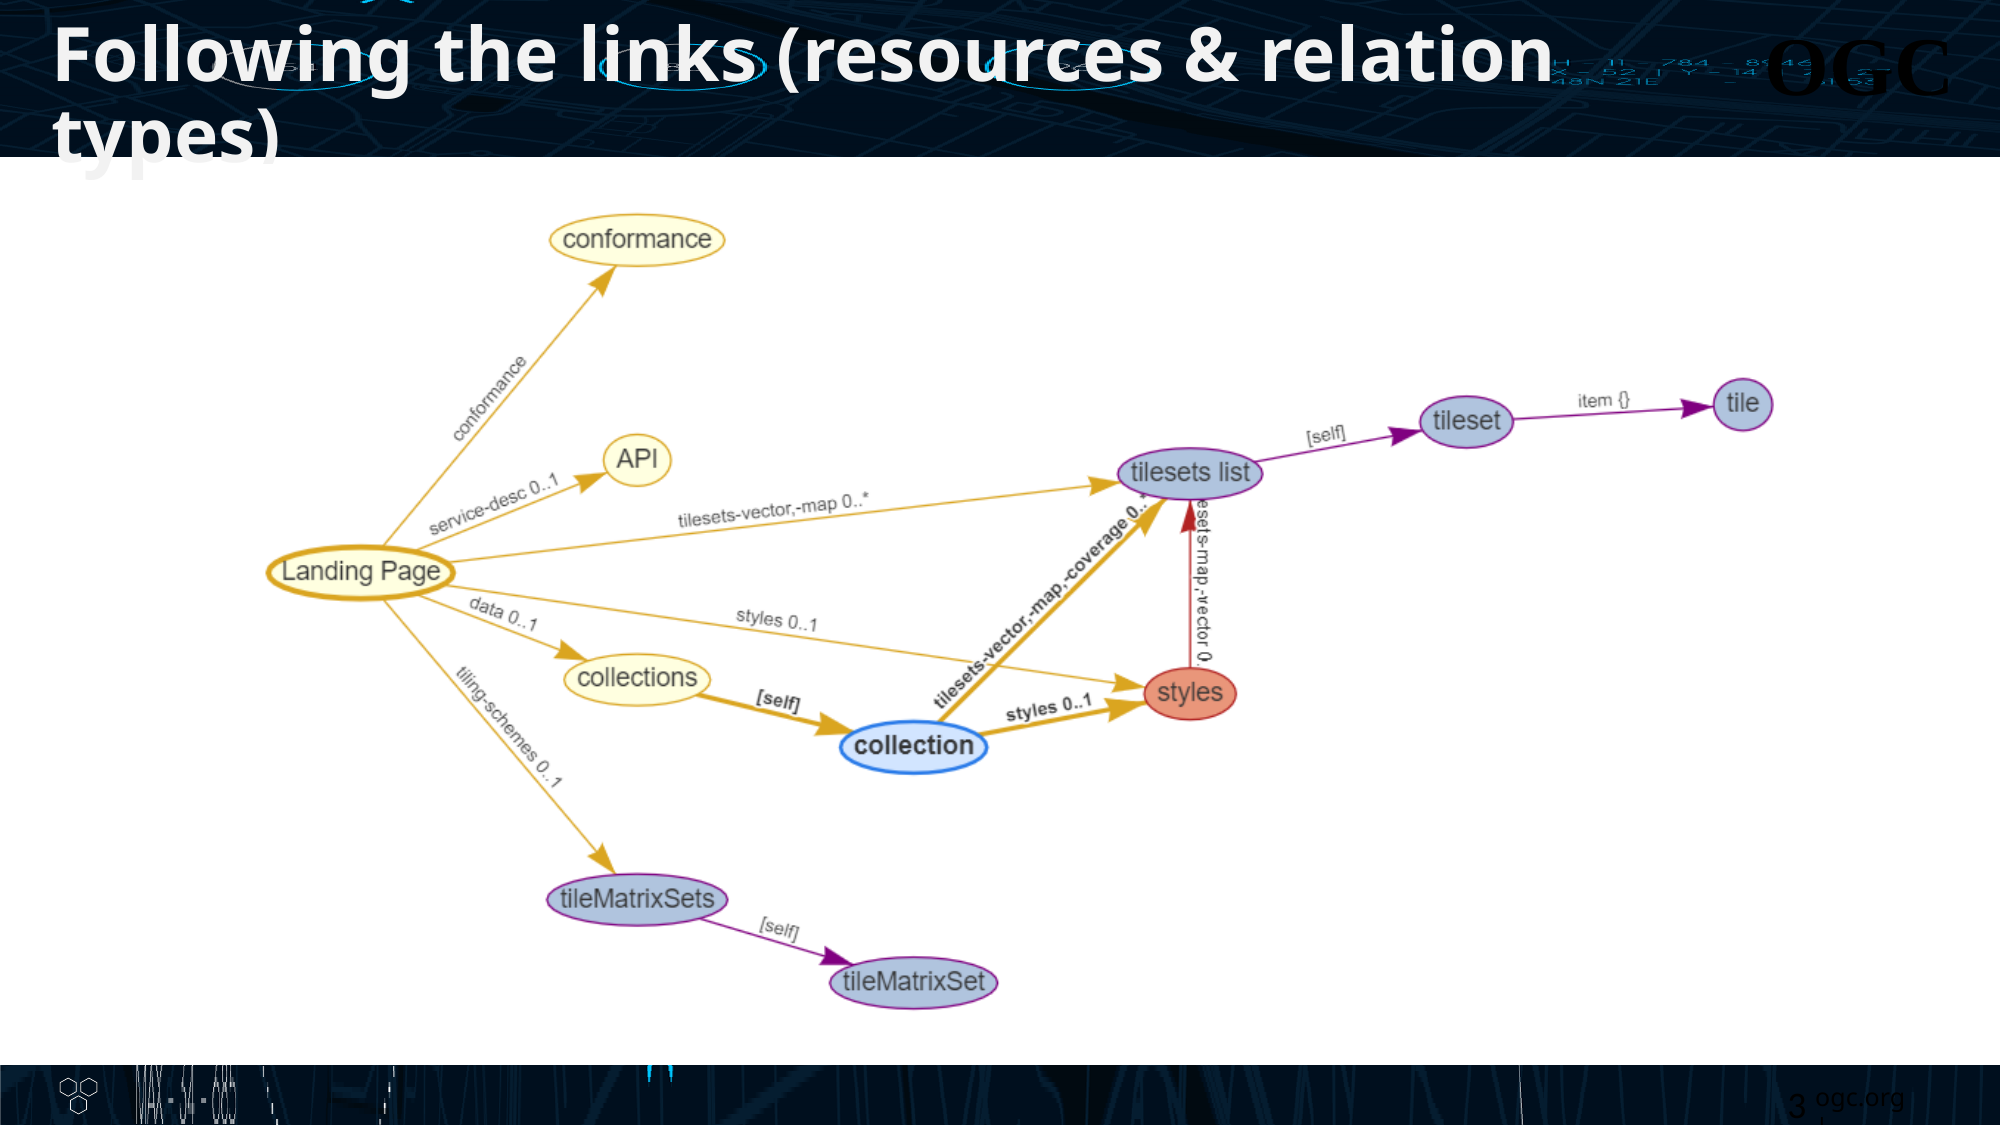

# Following the links (resources & relation types)